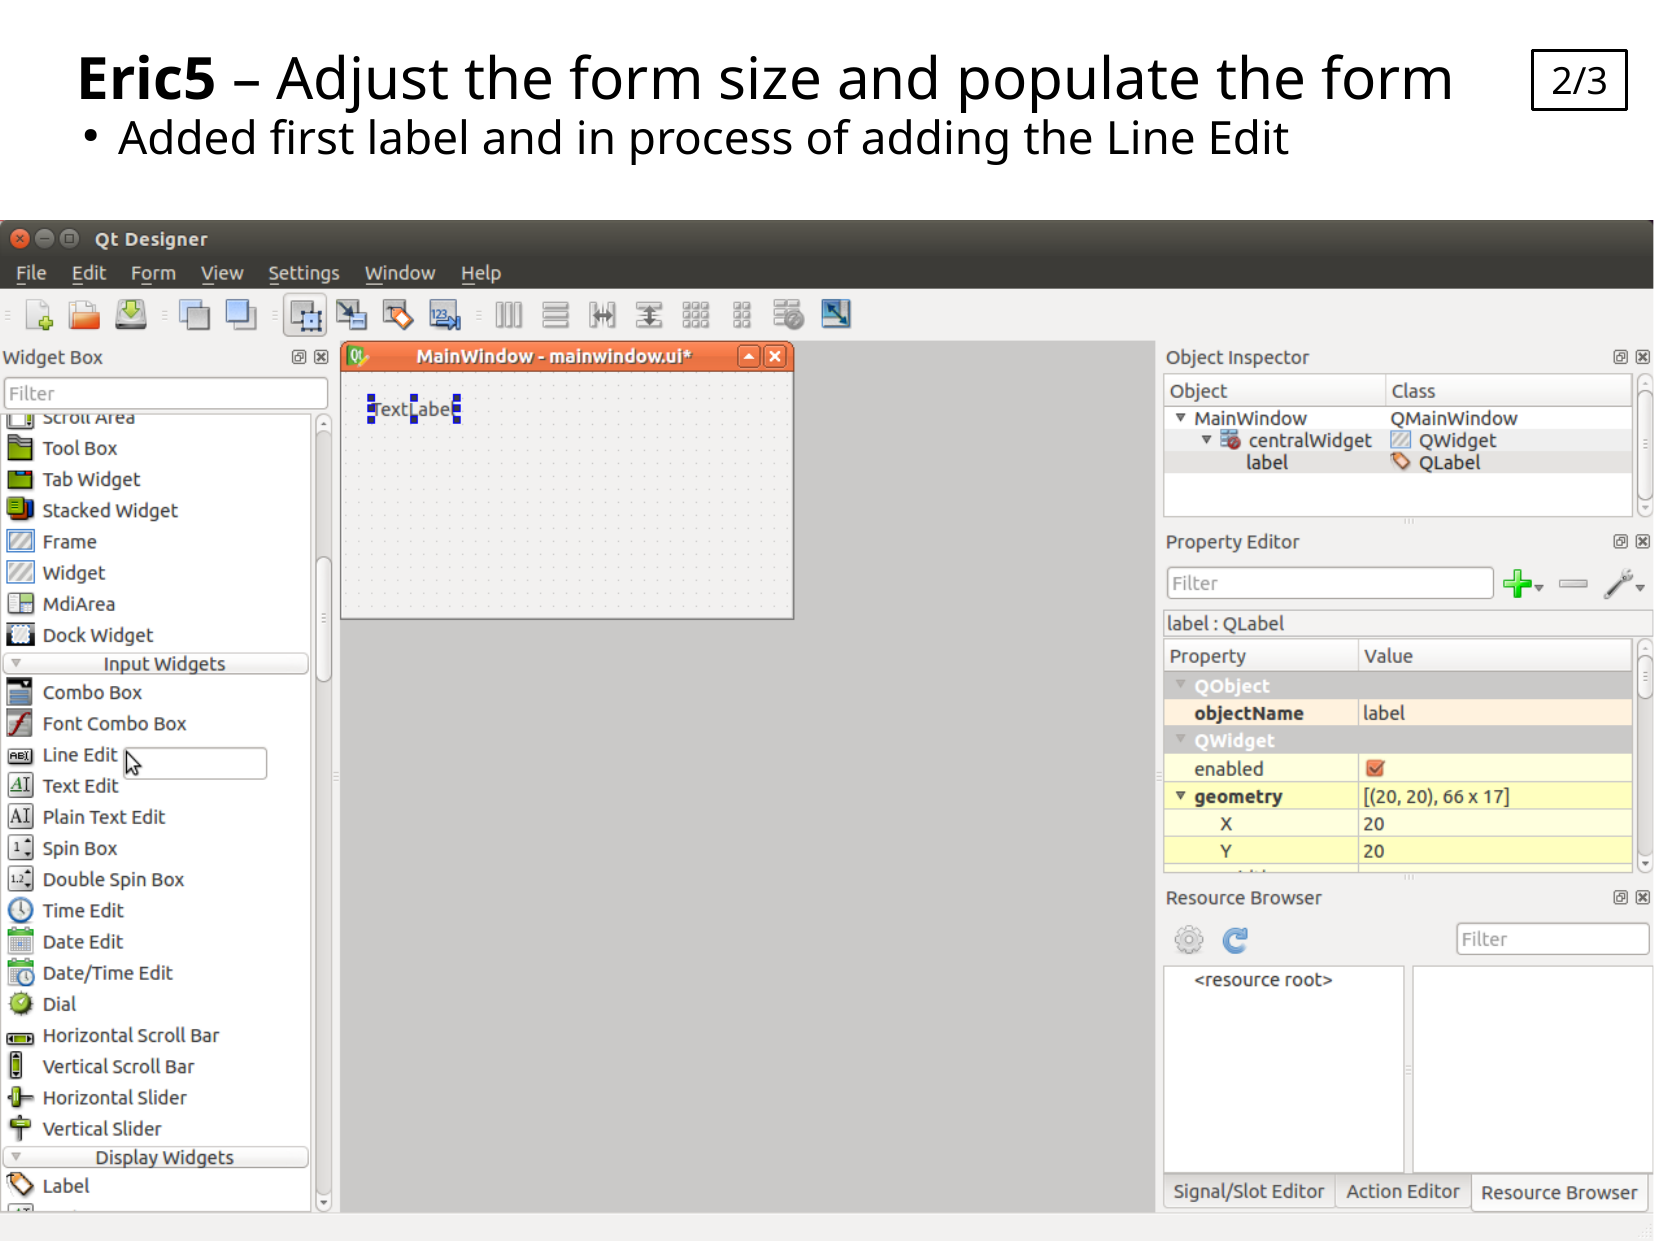

# Eric5 – Adjust the form size and populate the form
2/3
Added first label and in process of adding the Line Edit
28